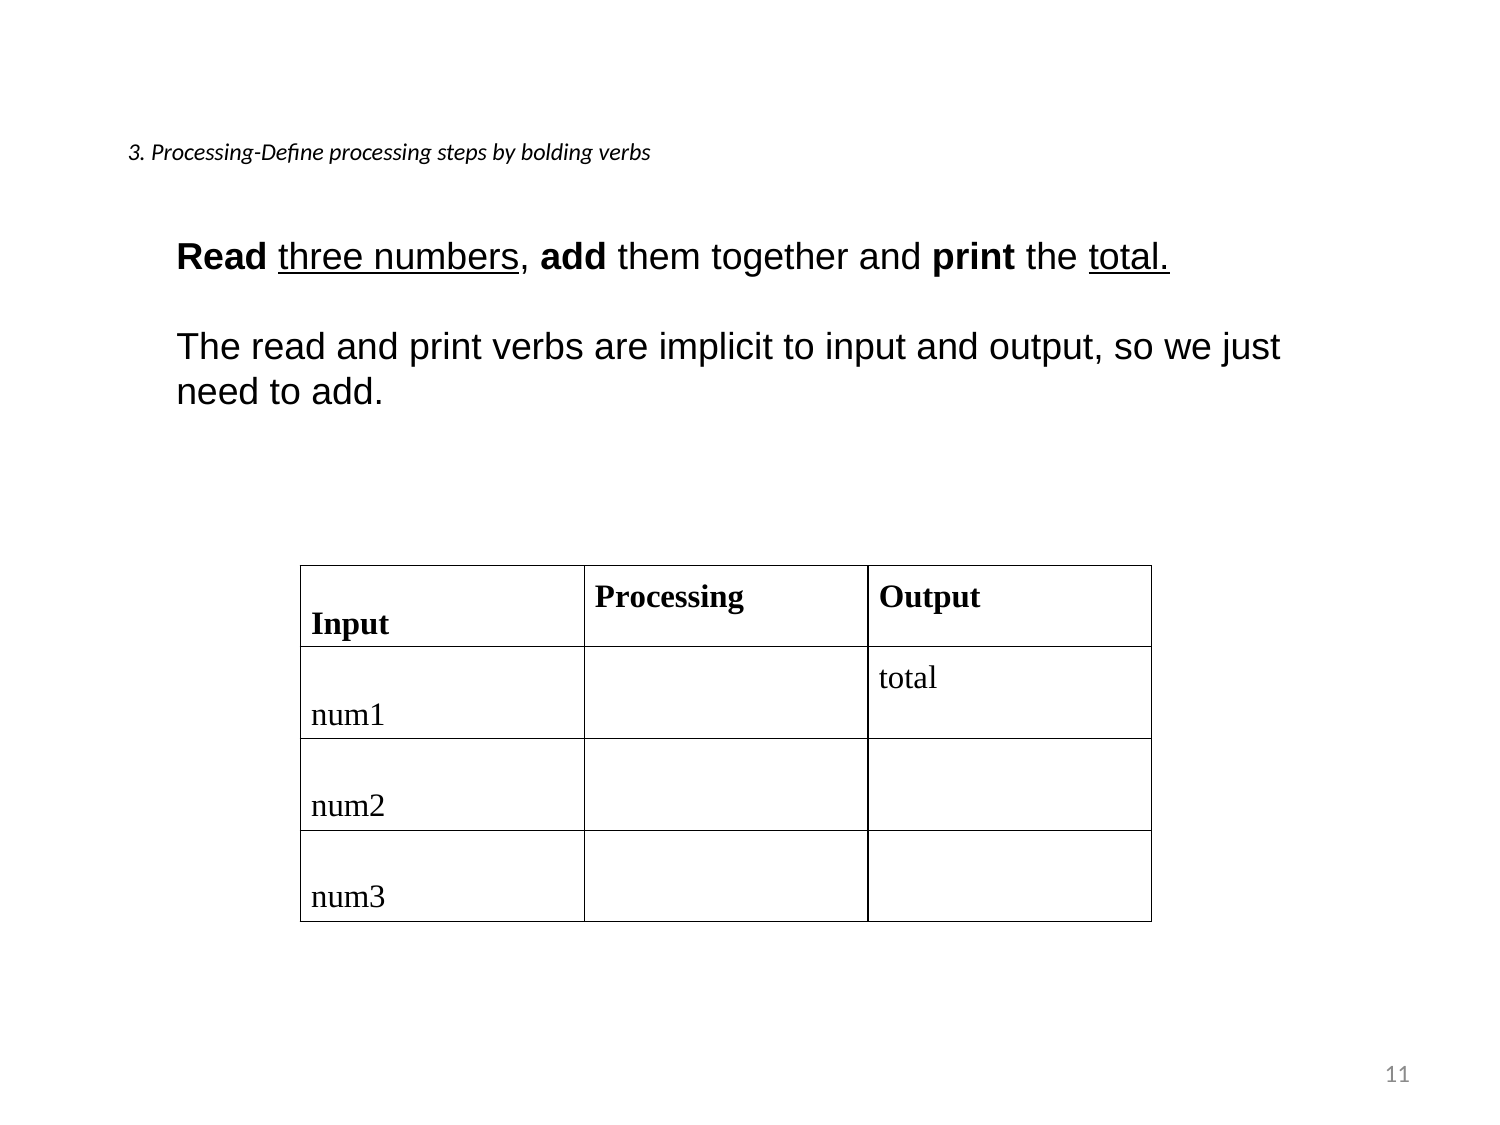

# 3. Processing-Define processing steps by bolding verbs
Read three numbers, add them together and print the total.
The read and print verbs are implicit to input and output, so we just need to add.